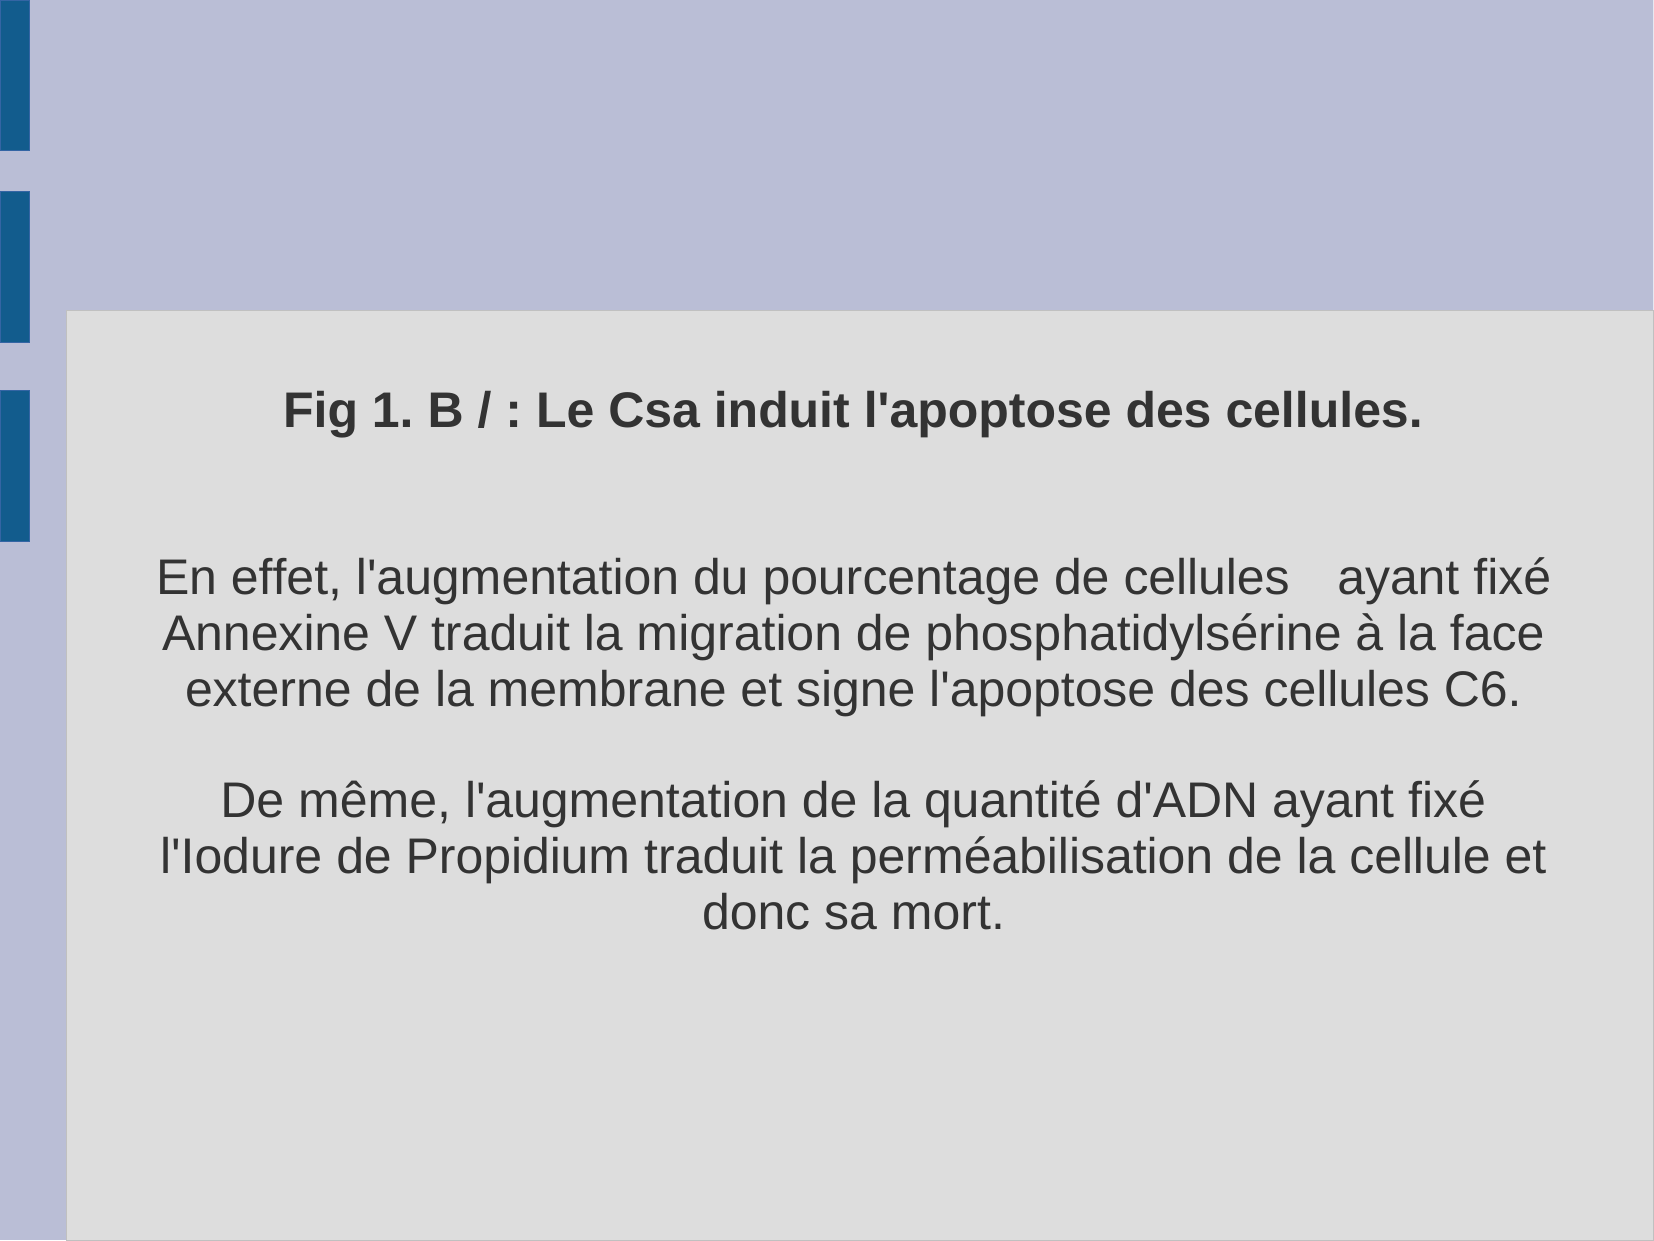

# Fig 1. B / : Le Csa induit l'apoptose des cellules. En effet, l'augmentation du pourcentage de cellules 	ayant fixé Annexine V traduit la migration de phosphatidylsérine à la face externe de la membrane et signe l'apoptose des cellules C6. De même, l'augmentation de la quantité d'ADN ayant fixé l'Iodure de Propidium traduit la perméabilisation de la cellule et donc sa mort.